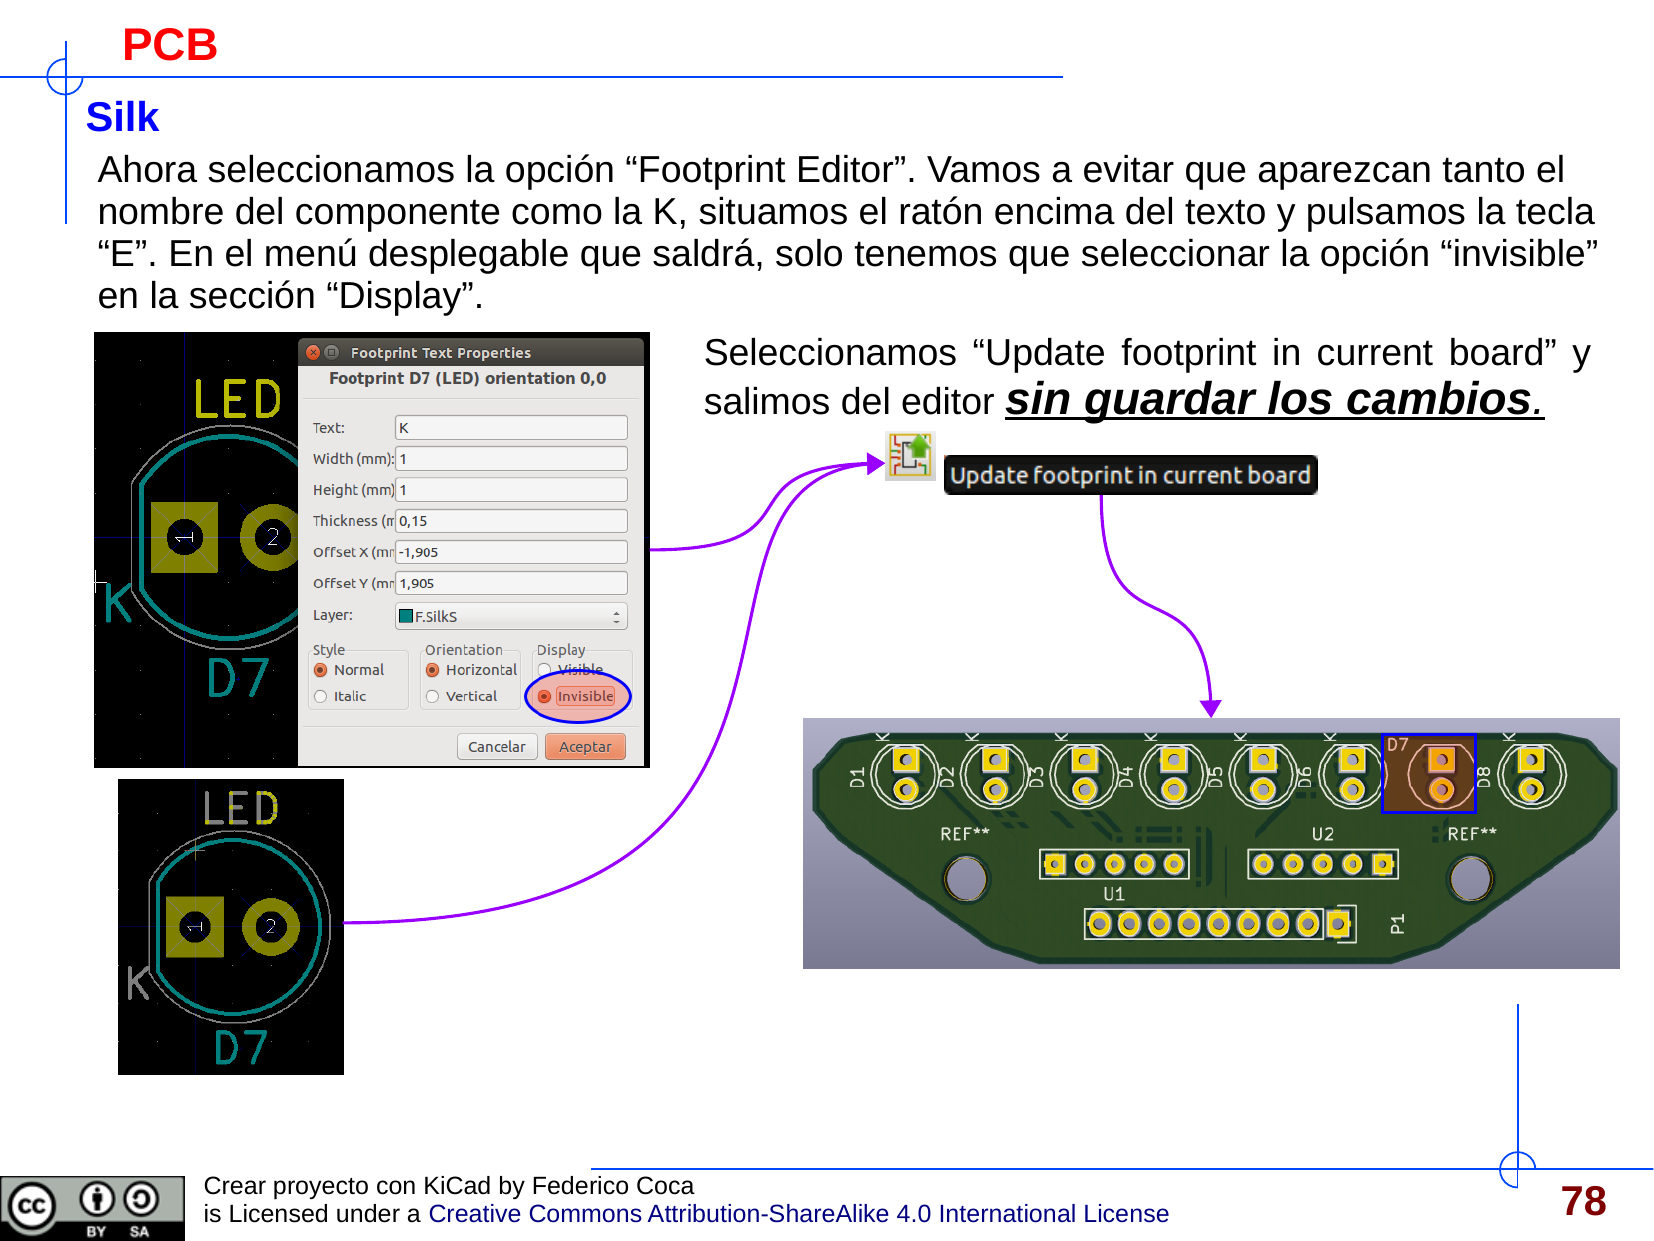

PCB
Silk
Ahora seleccionamos la opción “Footprint Editor”. Vamos a evitar que aparezcan tanto el nombre del componente como la K, situamos el ratón encima del texto y pulsamos la tecla “E”. En el menú desplegable que saldrá, solo tenemos que seleccionar la opción “invisible” en la sección “Display”.
Seleccionamos “Update footprint in current board” y salimos del editor sin guardar los cambios.
Crear proyecto con KiCad by Federico Coca
is Licensed under a Creative Commons Attribution-ShareAlike 4.0 International License